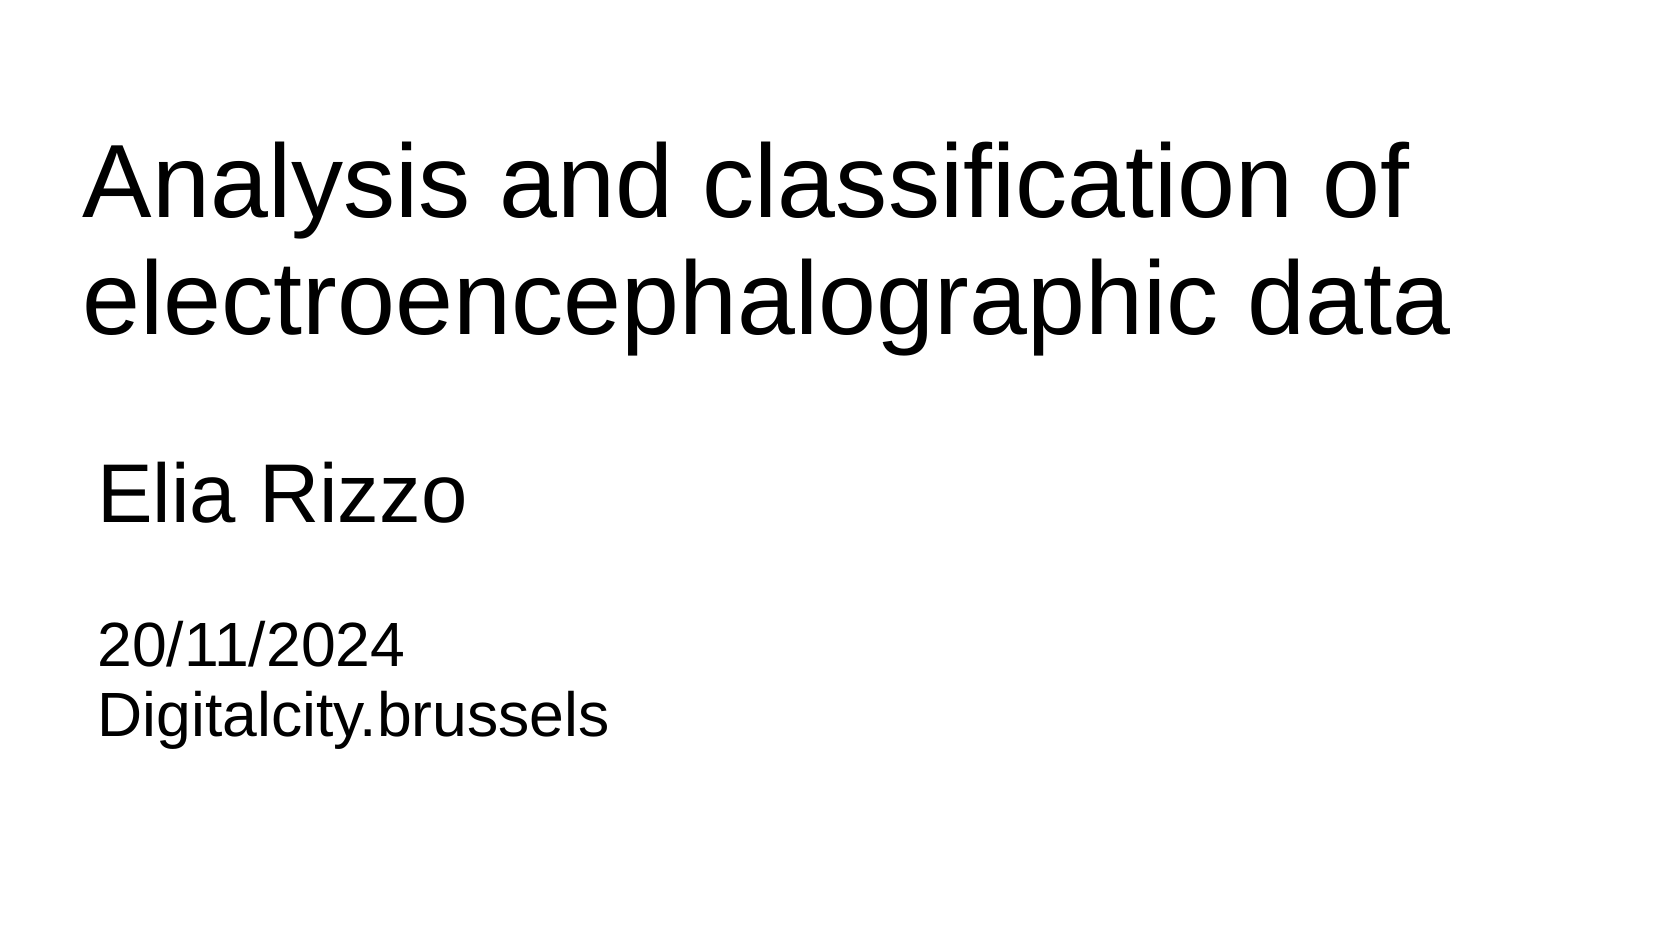

# Analysis and classification of electroencephalographic data
Elia Rizzo
20/11/2024
Digitalcity.brussels